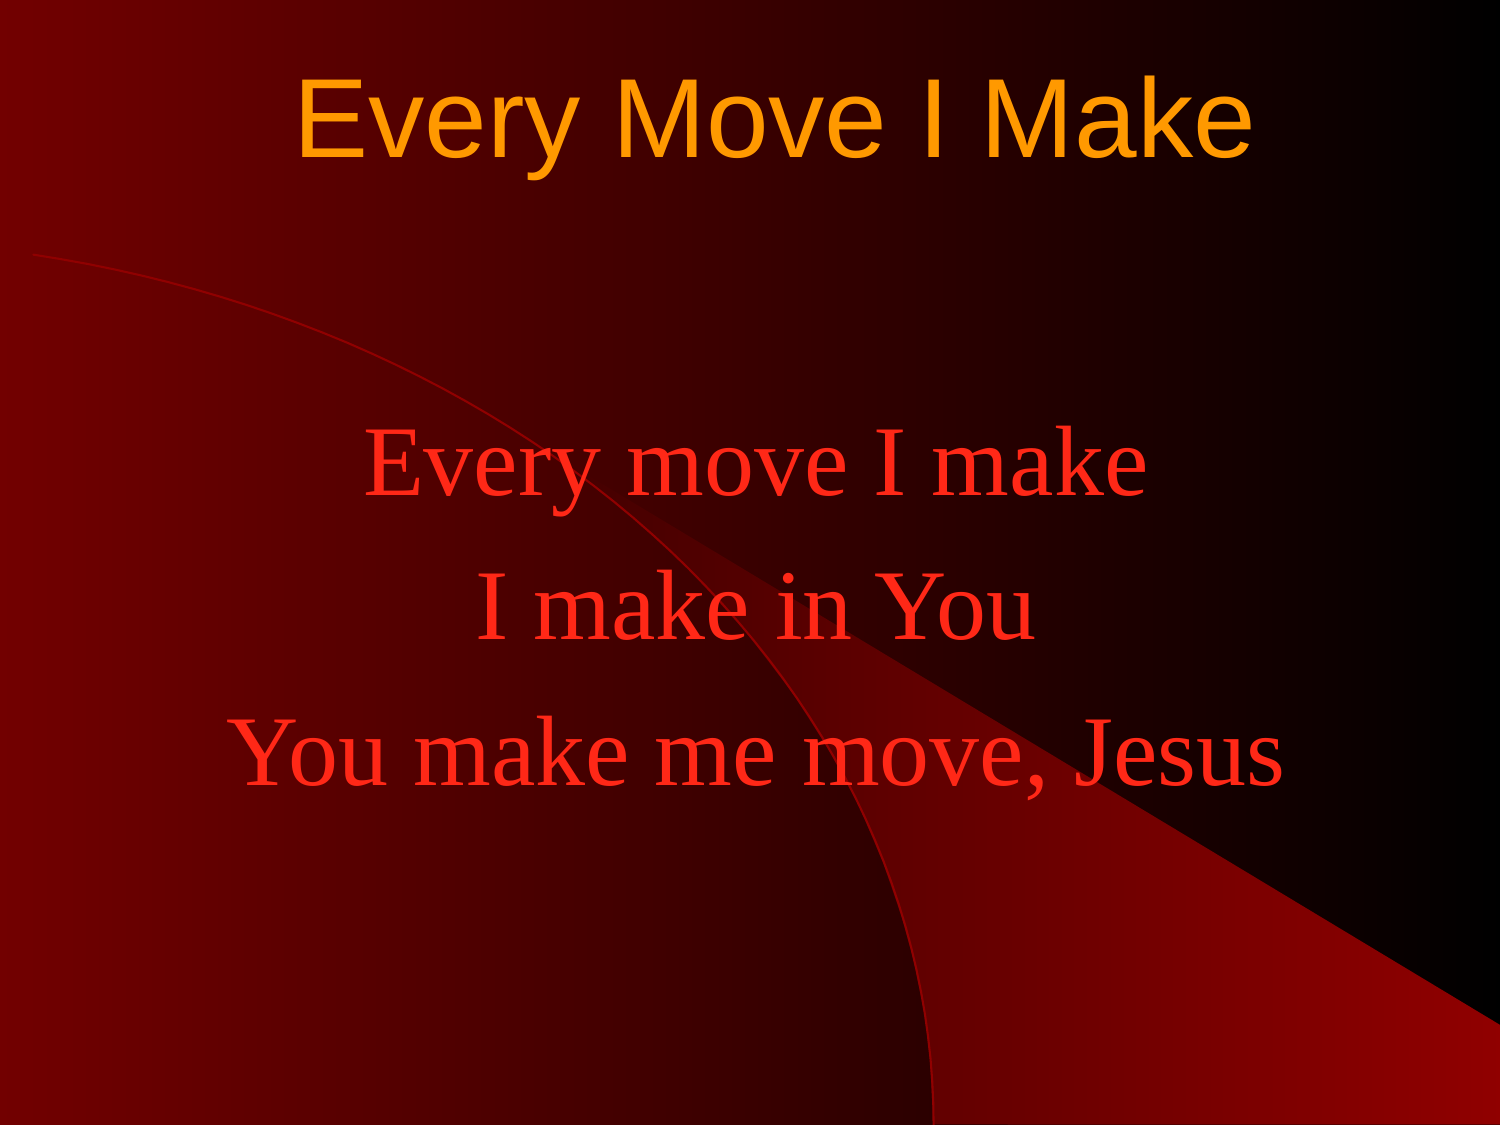

# Every Move I Make
Every move I make
I make in You
You make me move, Jesus